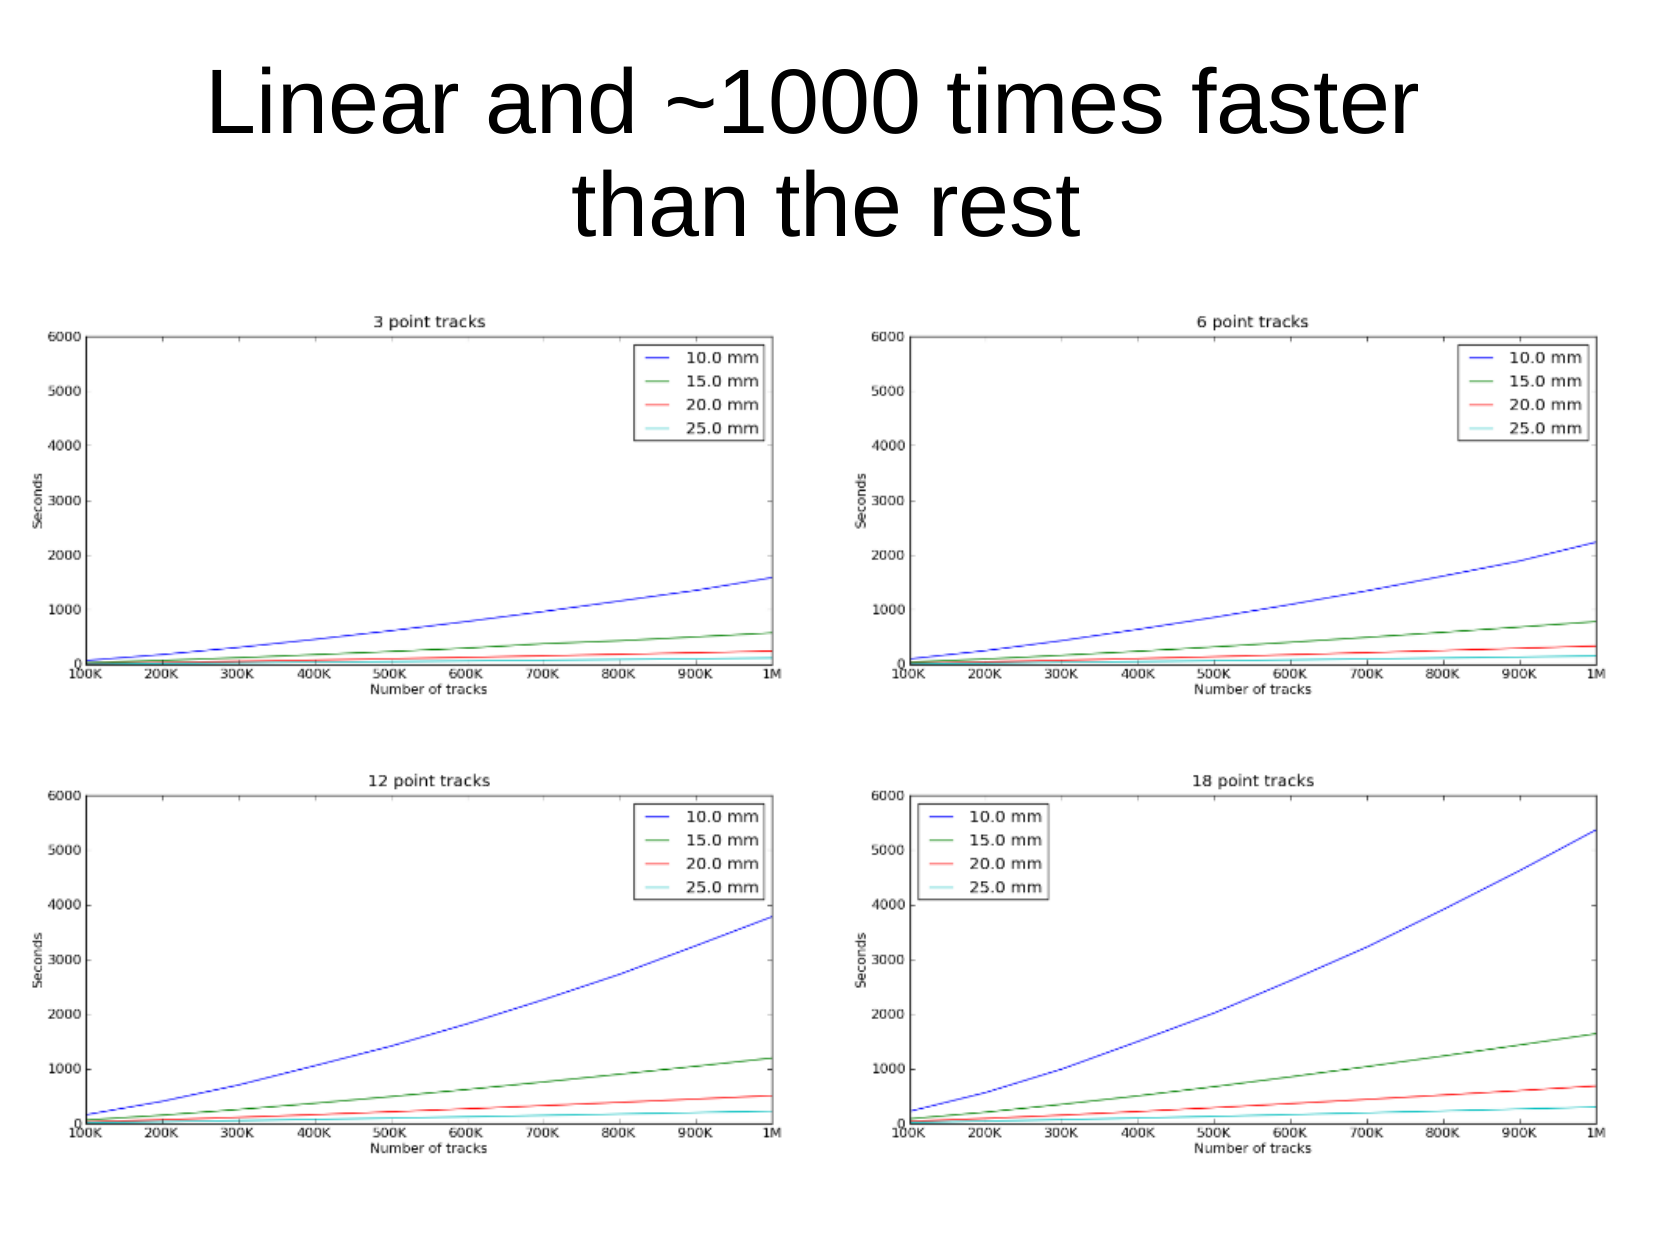

# Linear and ~1000 times faster than the rest